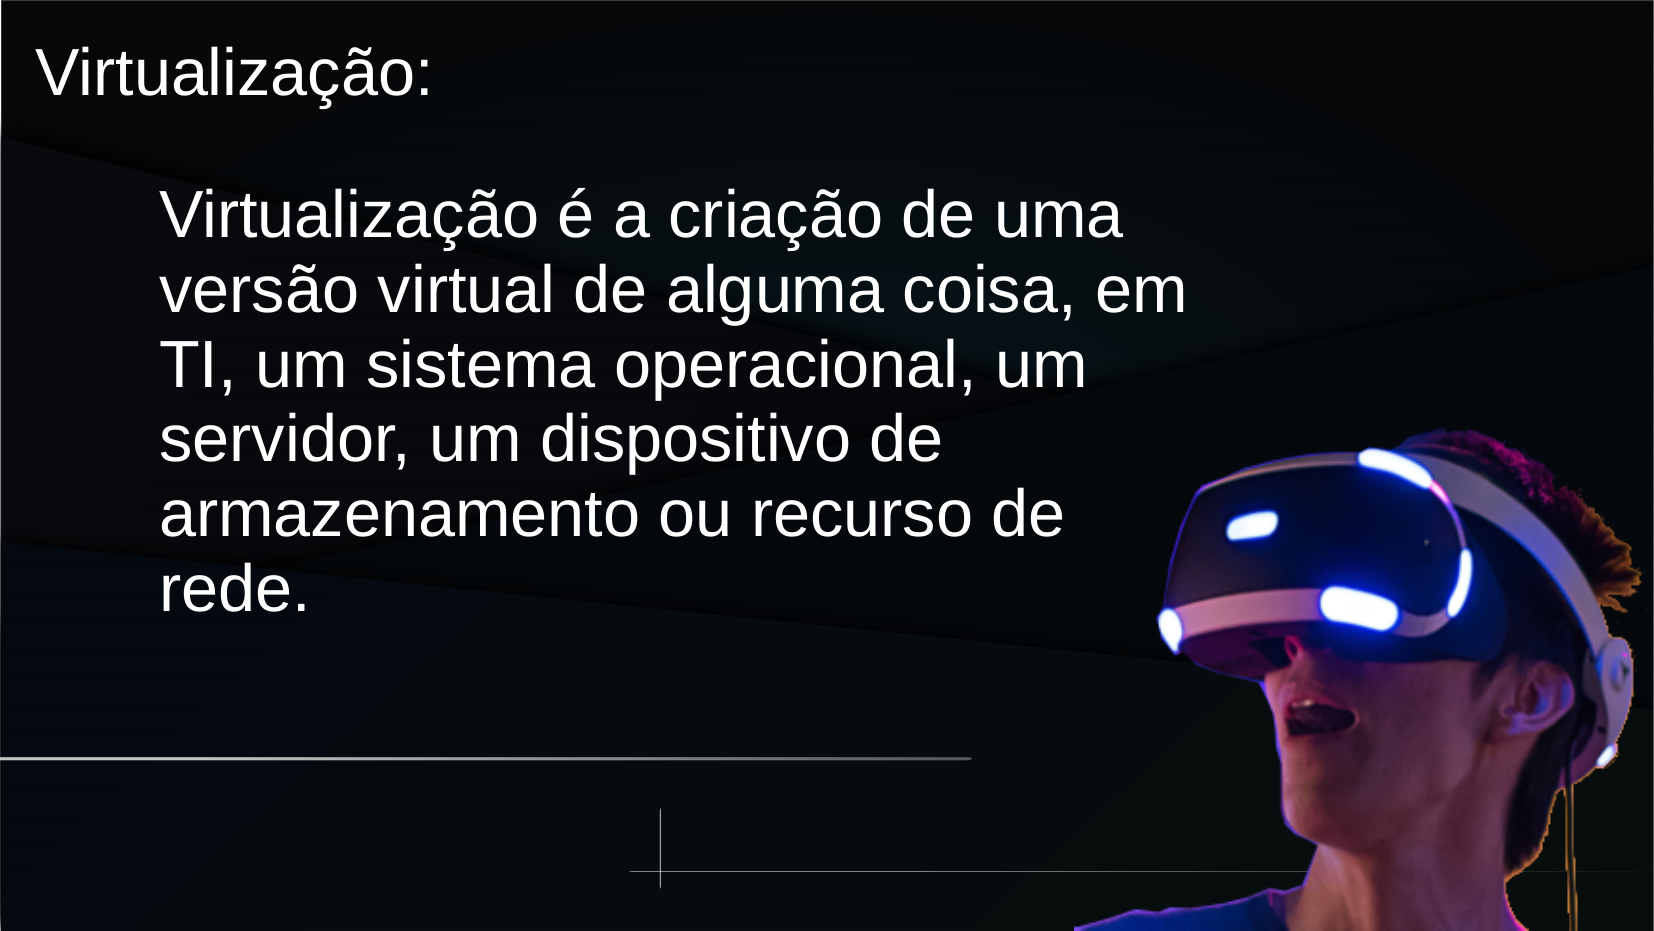

Virtualização:
# Virtualização é a criação de uma versão virtual de alguma coisa, em TI, um sistema operacional, um servidor, um dispositivo de armazenamento ou recurso de rede.